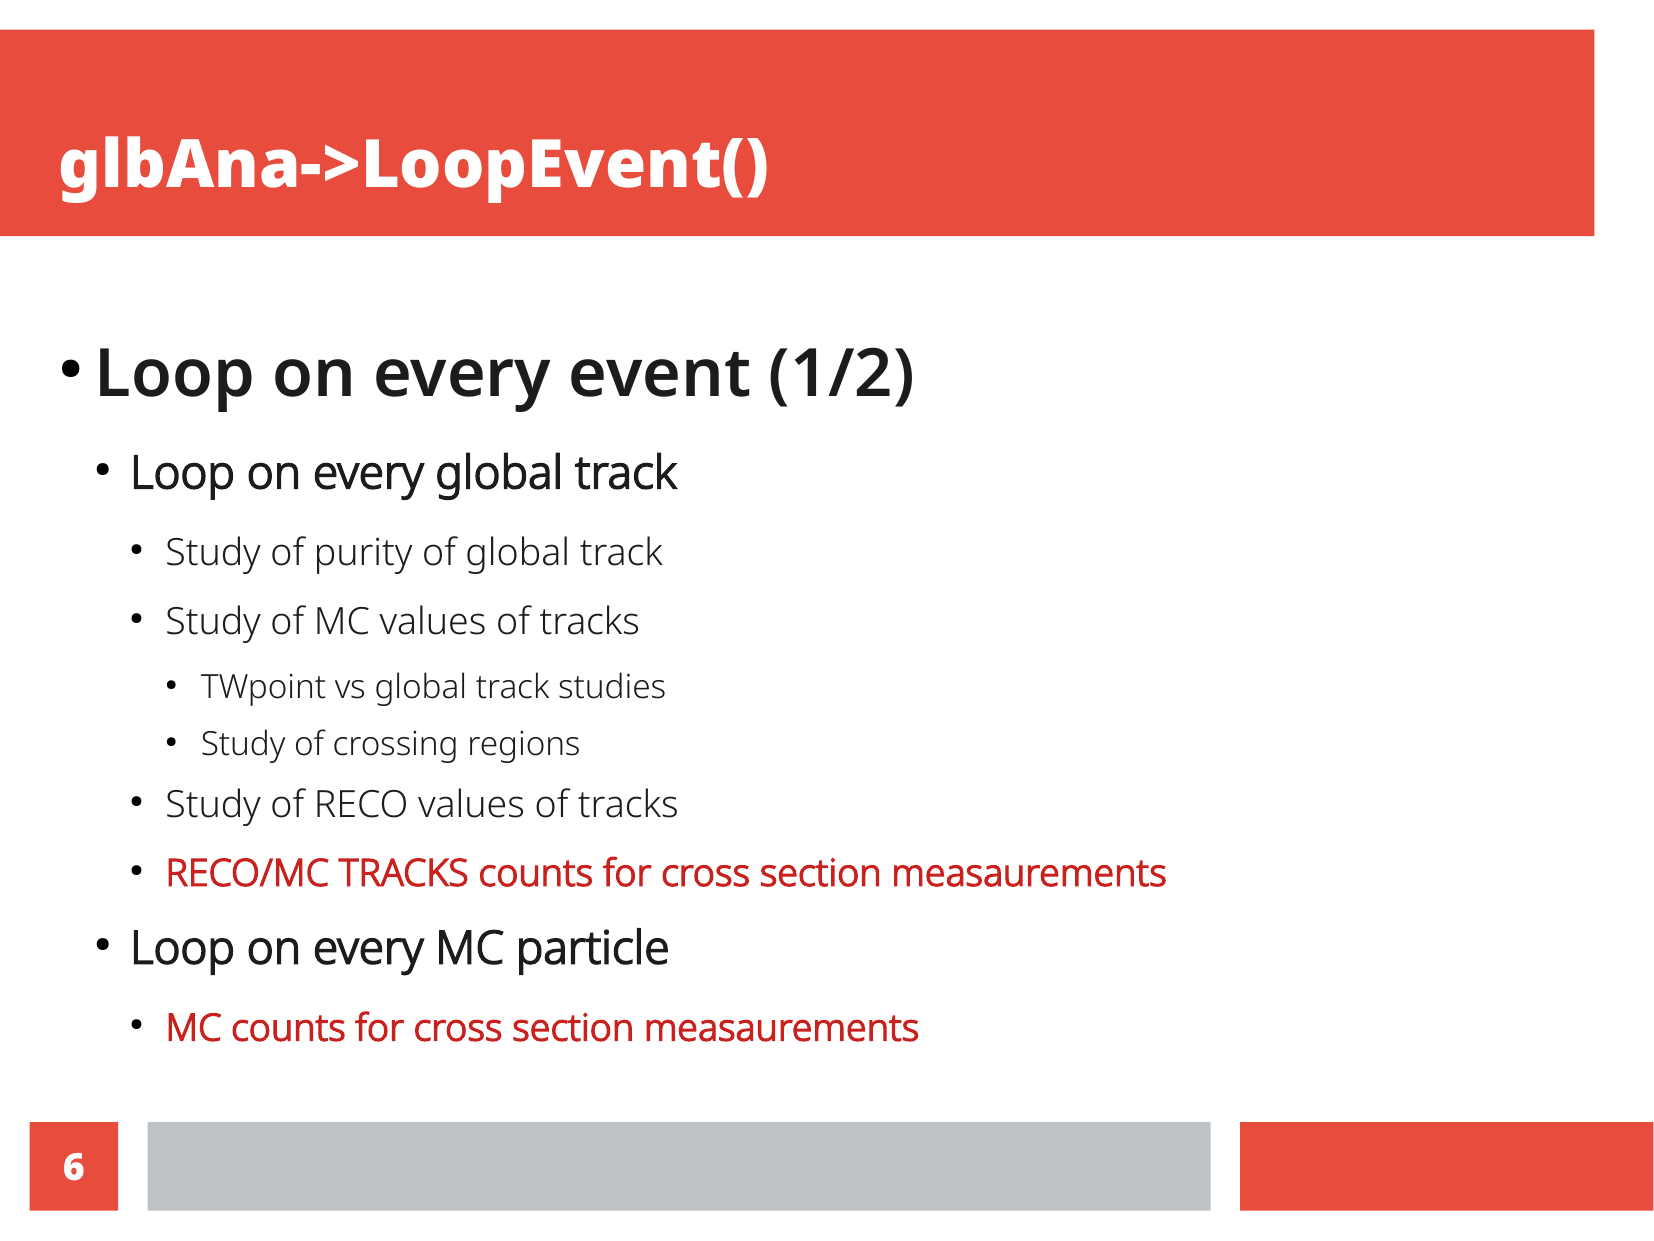

# glbAna->LoopEvent()
Loop on every event (1/2)
Loop on every global track
Study of purity of global track
Study of MC values of tracks
TWpoint vs global track studies
Study of crossing regions
Study of RECO values of tracks
RECO/MC TRACKS counts for cross section measaurements
Loop on every MC particle
MC counts for cross section measaurements
6